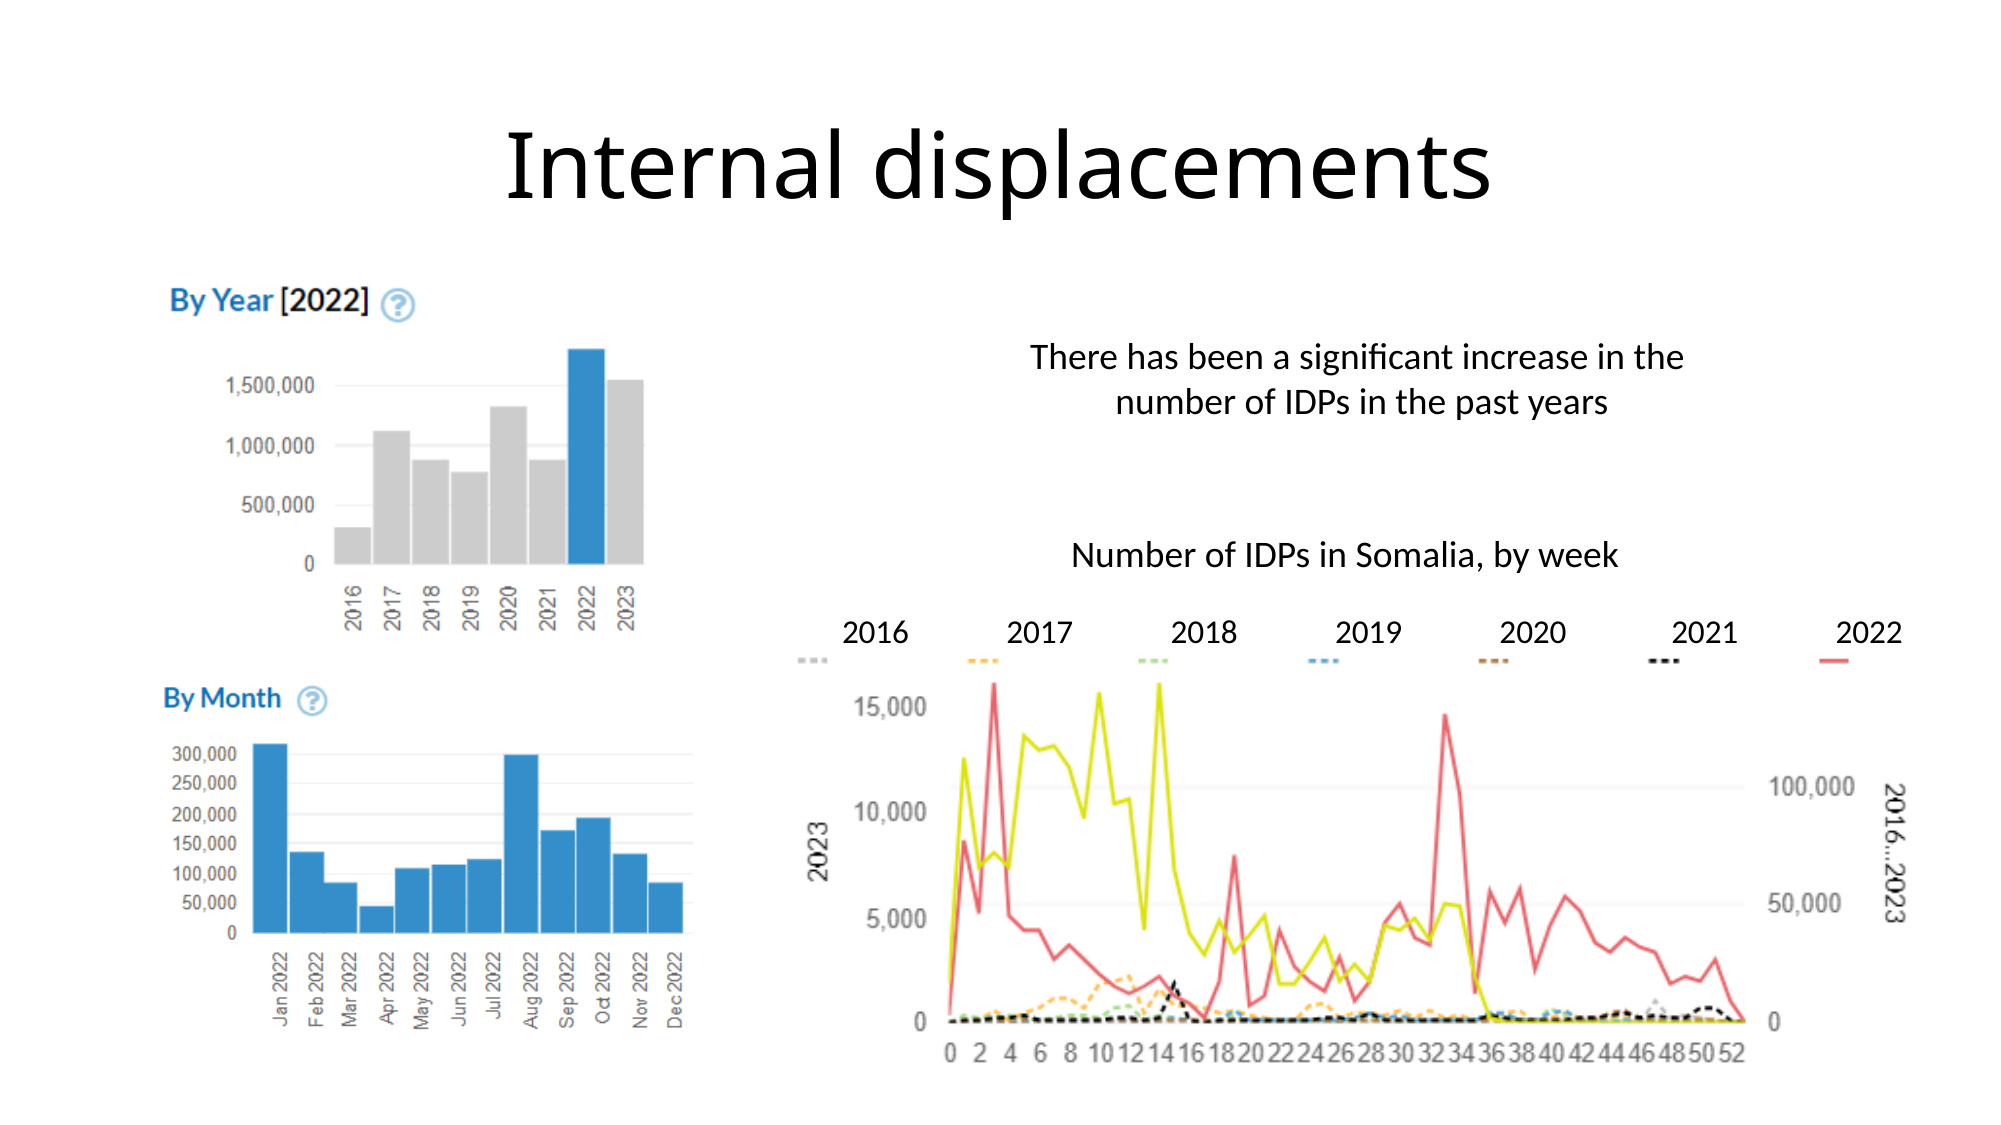

# Internal displacements
There has been a significant increase in the
number of IDPs in the past years
Number of IDPs in Somalia, by week
2016 2017 2018 2019 2020 2021 2022